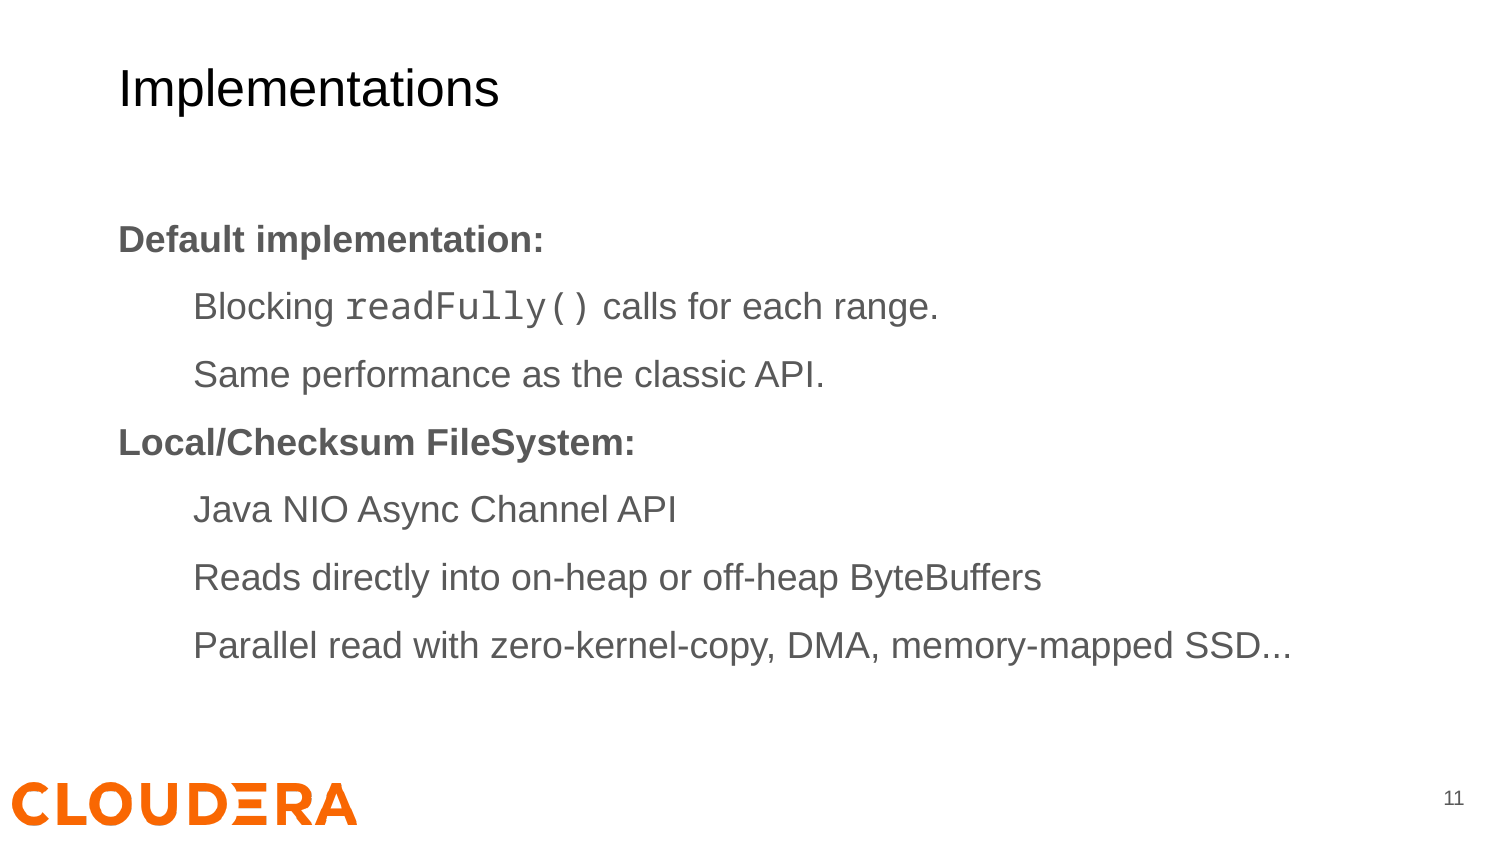

# Implementations
Default implementation:
Blocking readFully() calls for each range.
Same performance as the classic API.
Local/Checksum FileSystem:
Java NIO Async Channel API
Reads directly into on-heap or off-heap ByteBuffers
Parallel read with zero-kernel-copy, DMA, memory-mapped SSD...